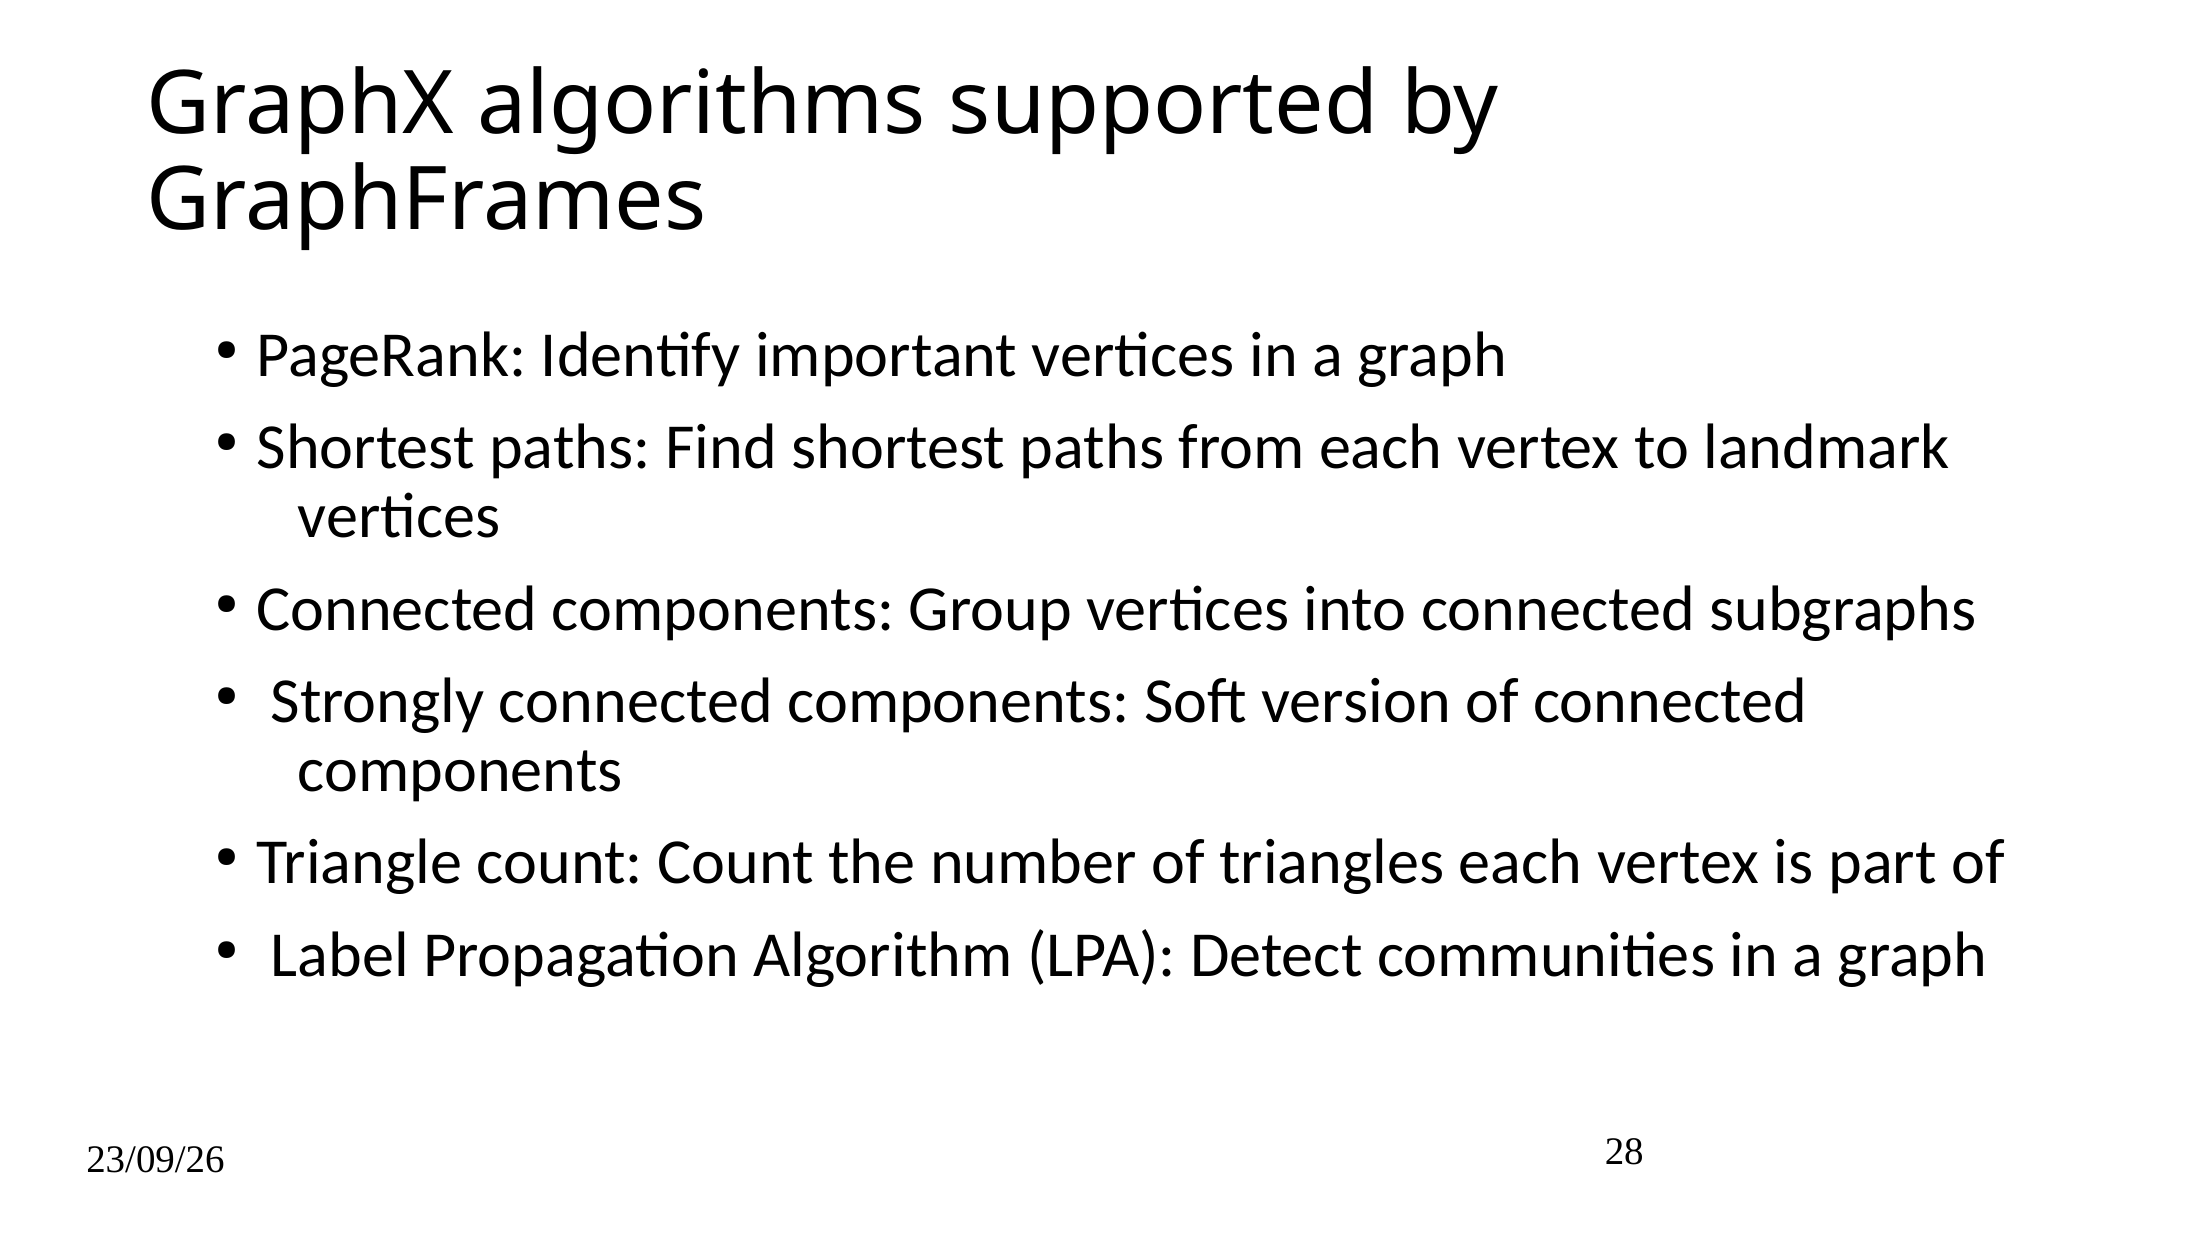

# GraphX algorithms supported by GraphFrames
PageRank: Identify important vertices in a graph
Shortest paths: Find shortest paths from each vertex to landmark vertices
Connected components: Group vertices into connected subgraphs
 Strongly connected components: Soft version of connected components
Triangle count: Count the number of triangles each vertex is part of
 Label Propagation Algorithm (LPA): Detect communities in a graph